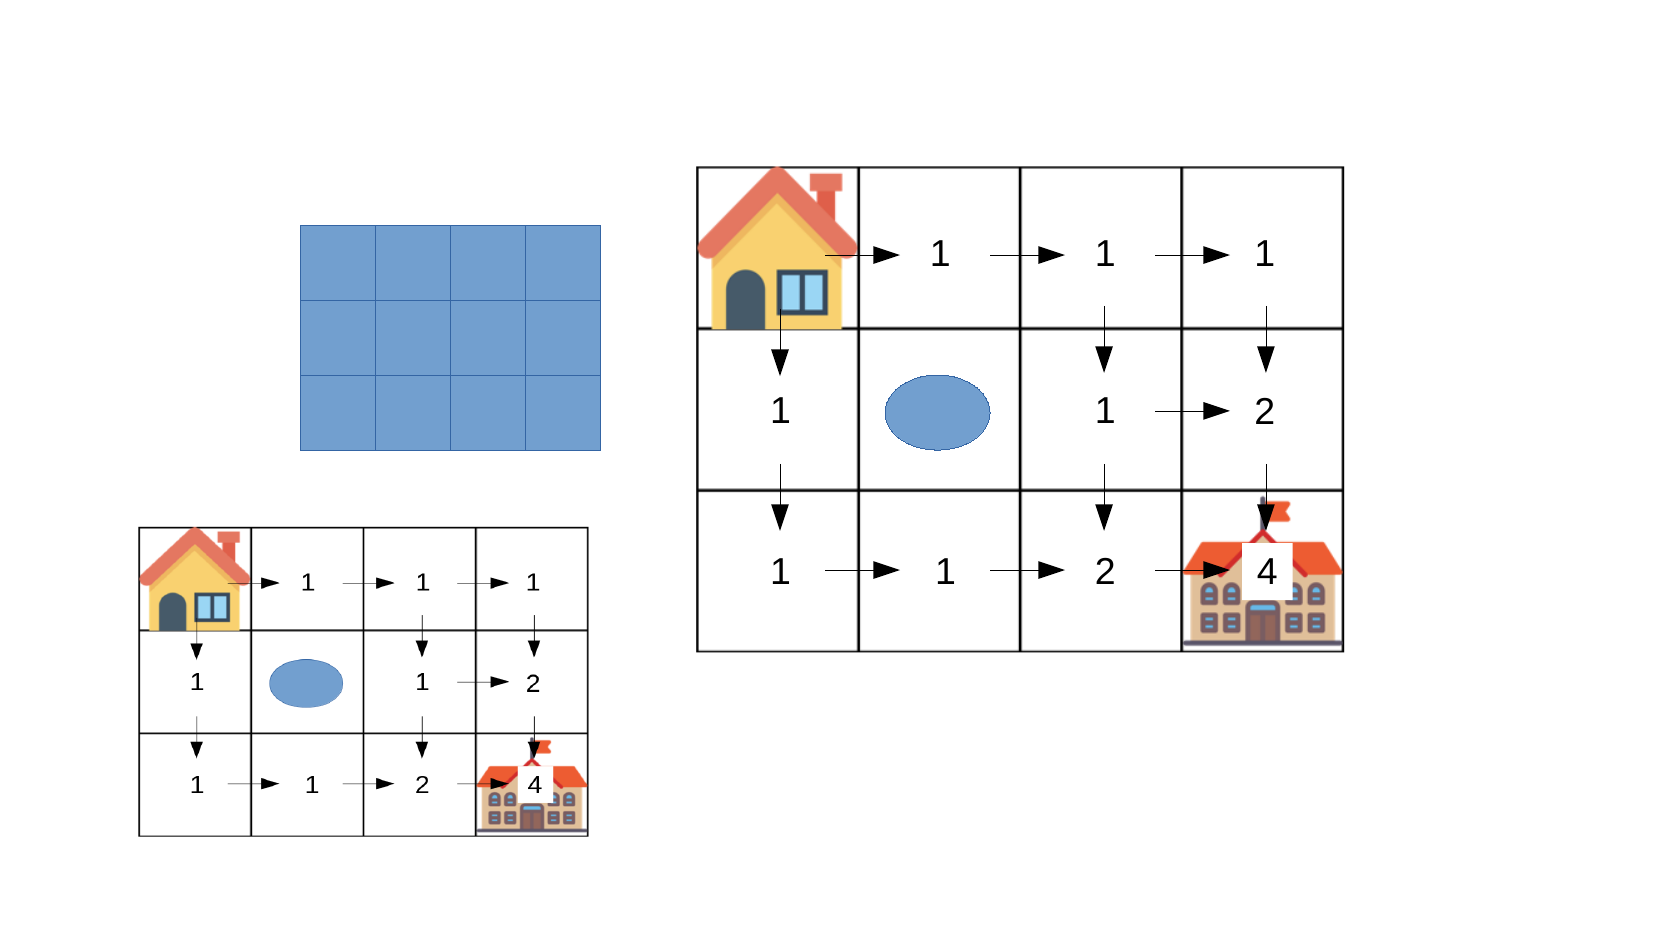

1
1
1
1
1
2
1
1
2
4